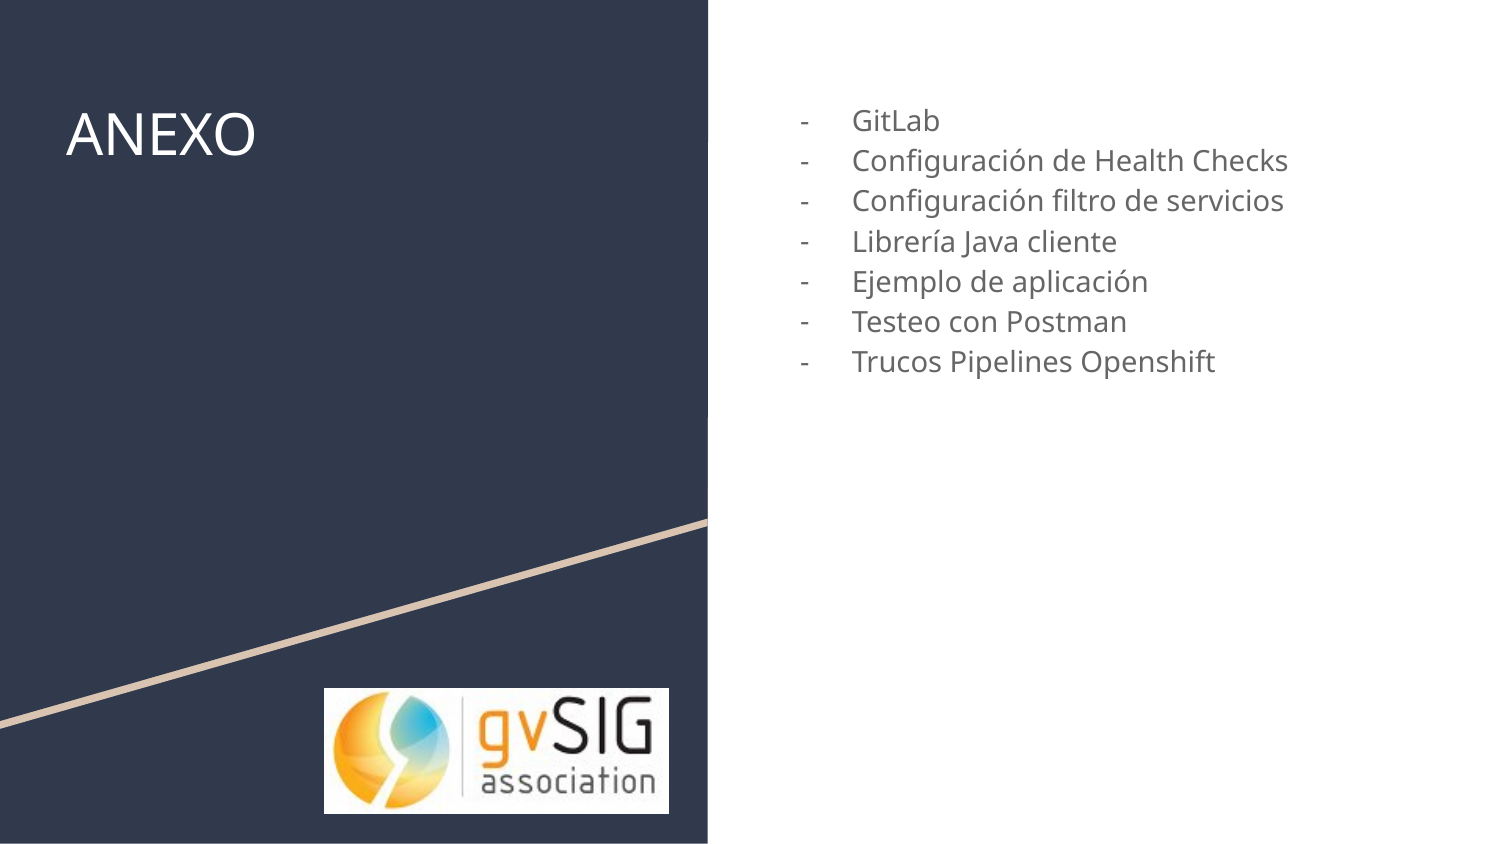

# ANEXO
GitLab
Configuración de Health Checks
Configuración filtro de servicios
Librería Java cliente
Ejemplo de aplicación
Testeo con Postman
Trucos Pipelines Openshift